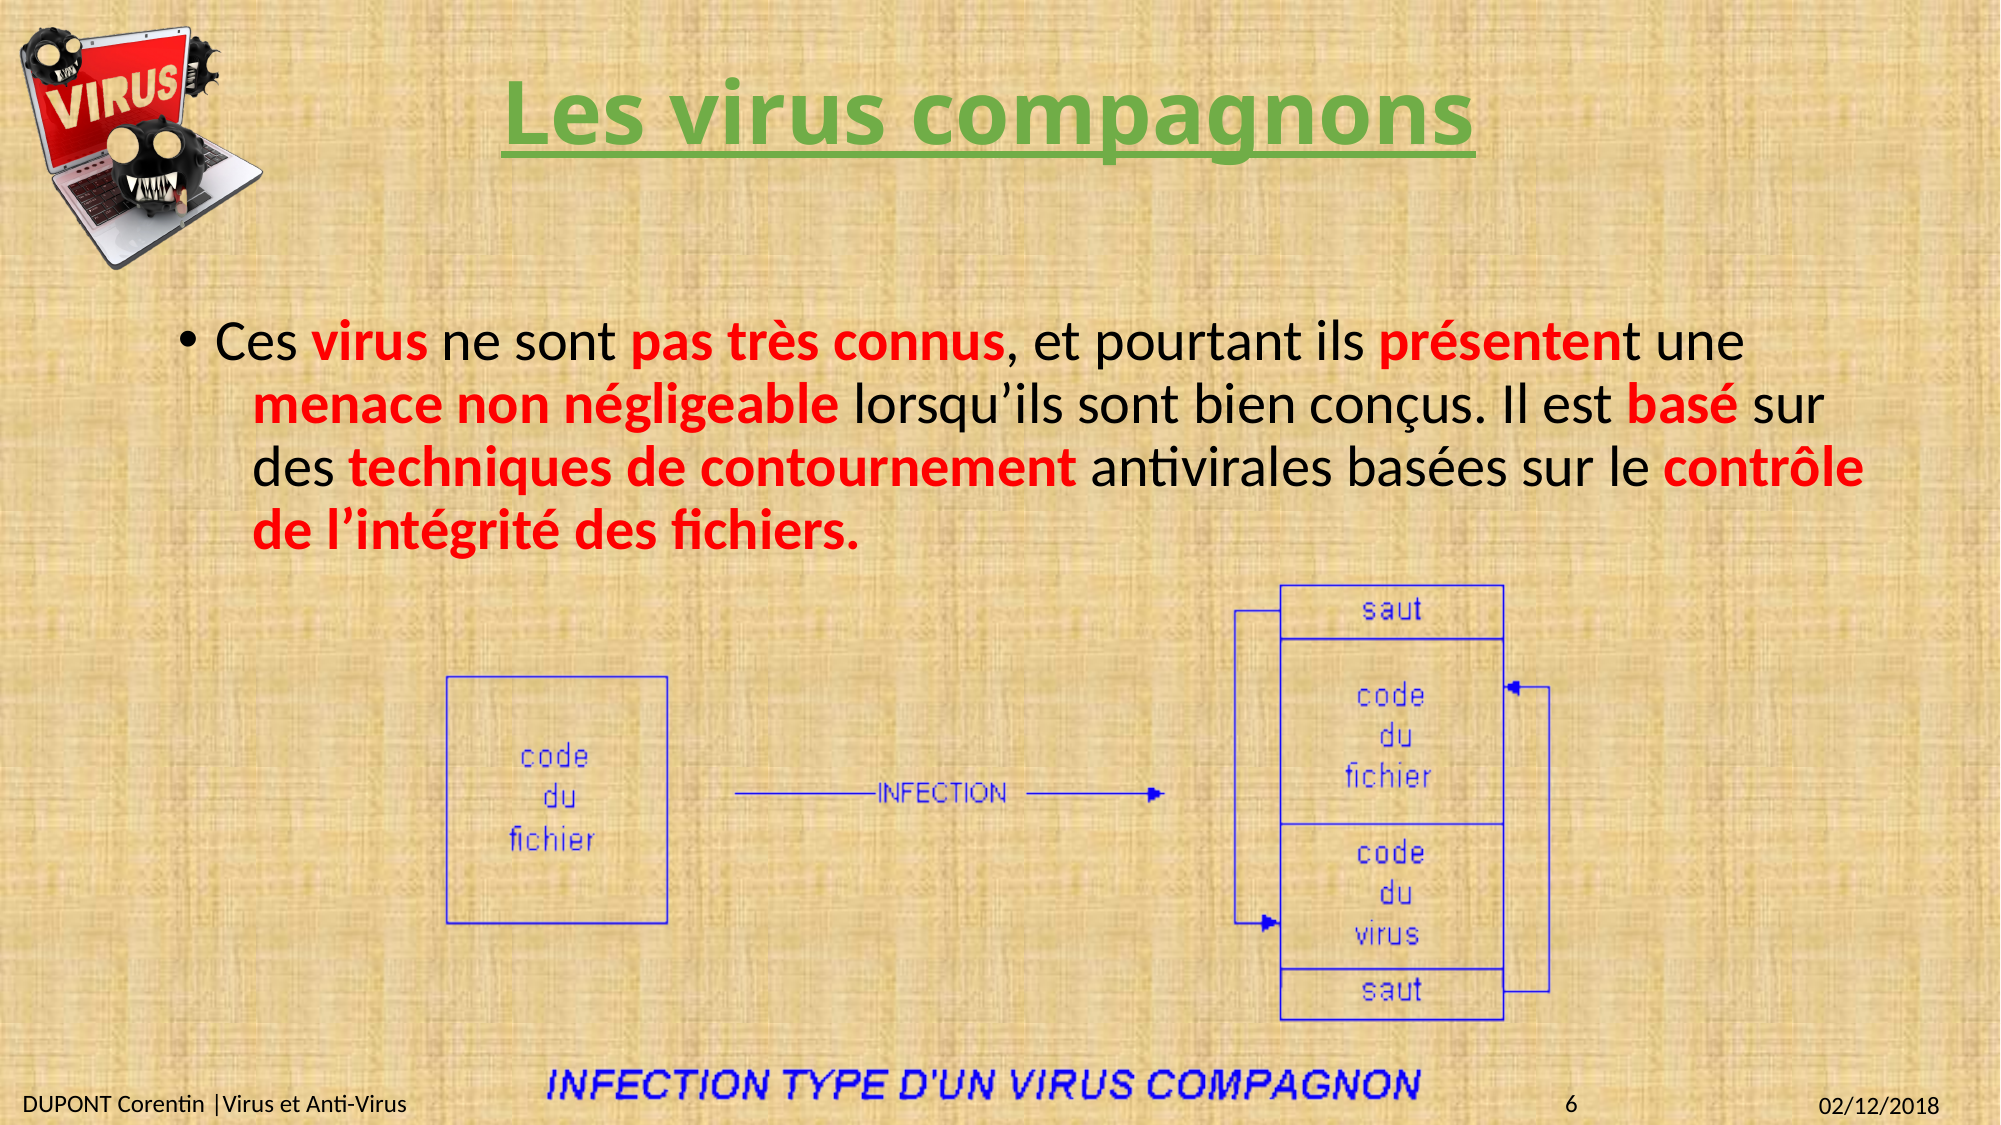

# Les virus compagnons
Ces virus ne sont pas très connus, et pourtant ils présentent une menace non négligeable lorsqu’ils sont bien conçus. Il est basé sur des techniques de contournement antivirales basées sur le contrôle de l’intégrité des fichiers.
DUPONT Corentin |Virus et Anti-Virus
02/12/2018